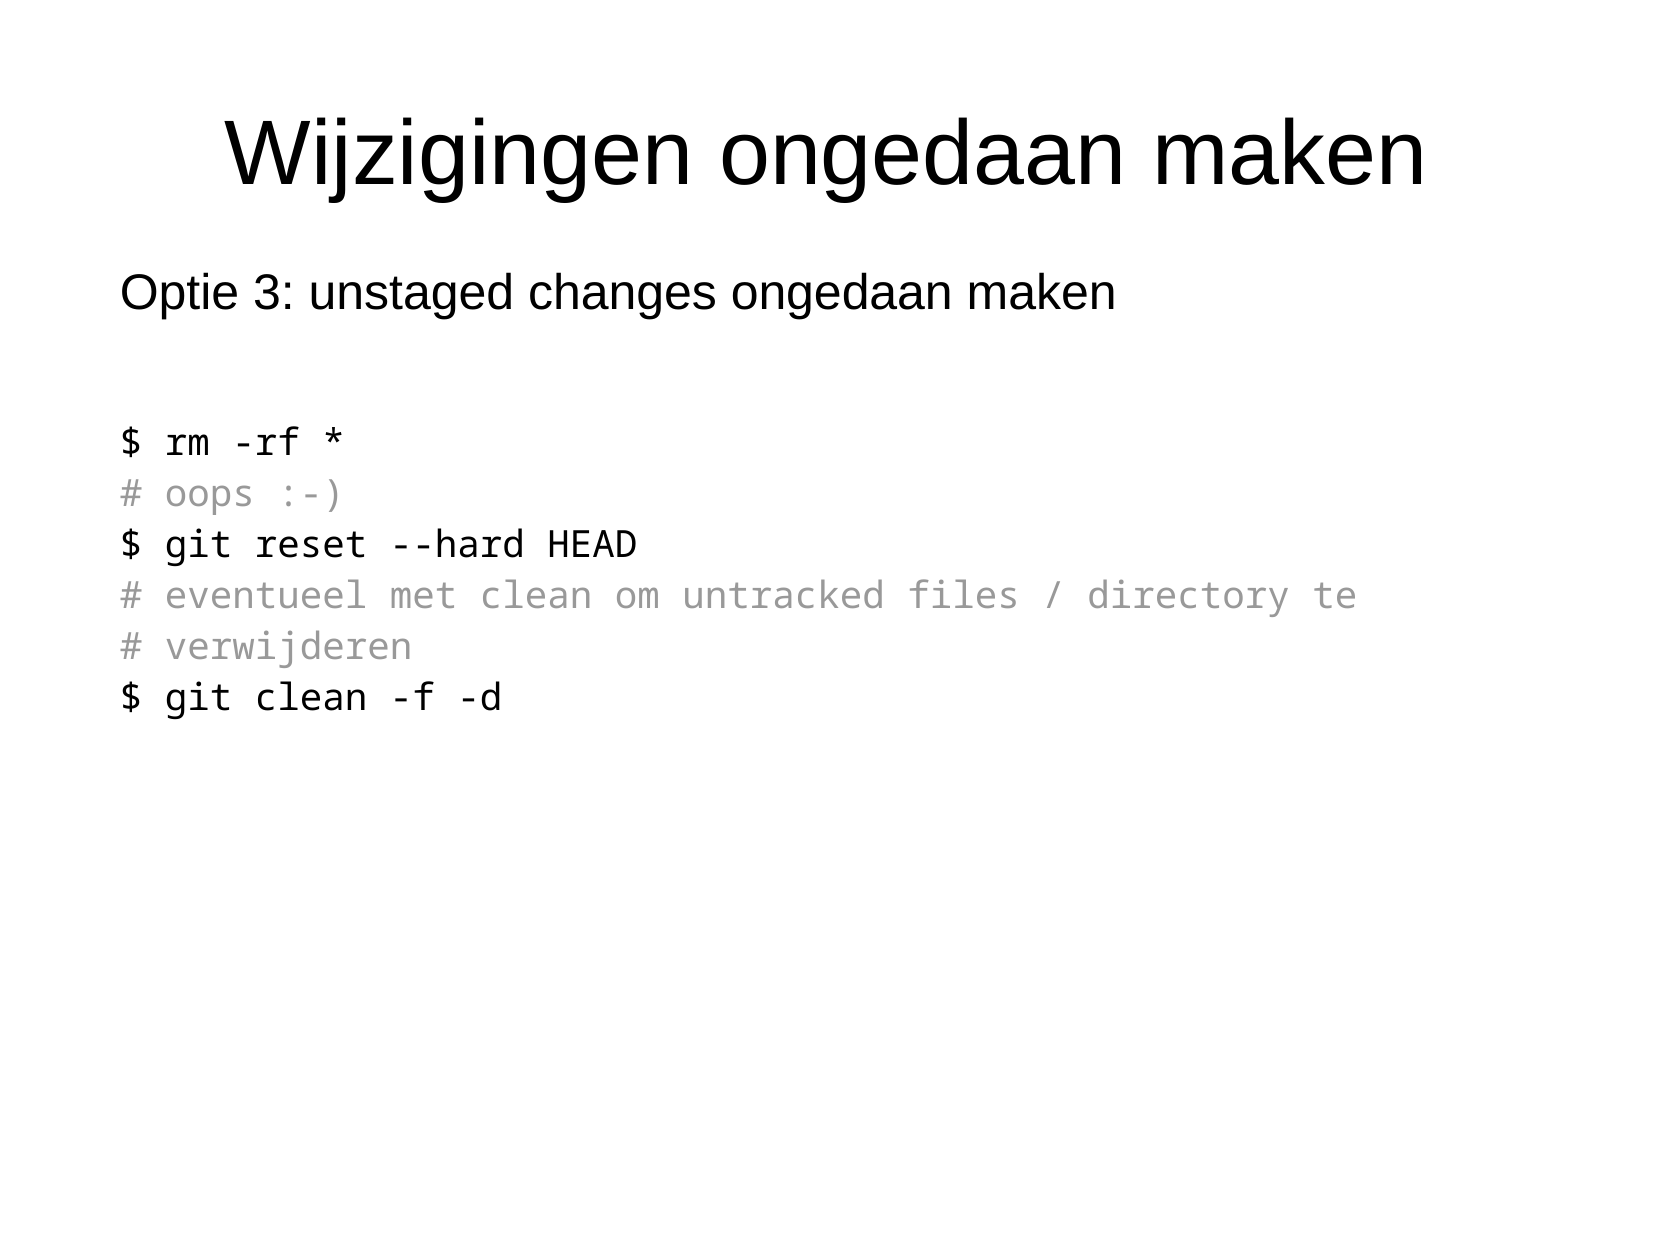

# Wijzigingen ongedaan maken
Optie 3: unstaged changes ongedaan maken
$ rm -rf *
# oops :-)
$ git reset --hard HEAD
# eventueel met clean om untracked files / directory te
# verwijderen
$ git clean -f -d